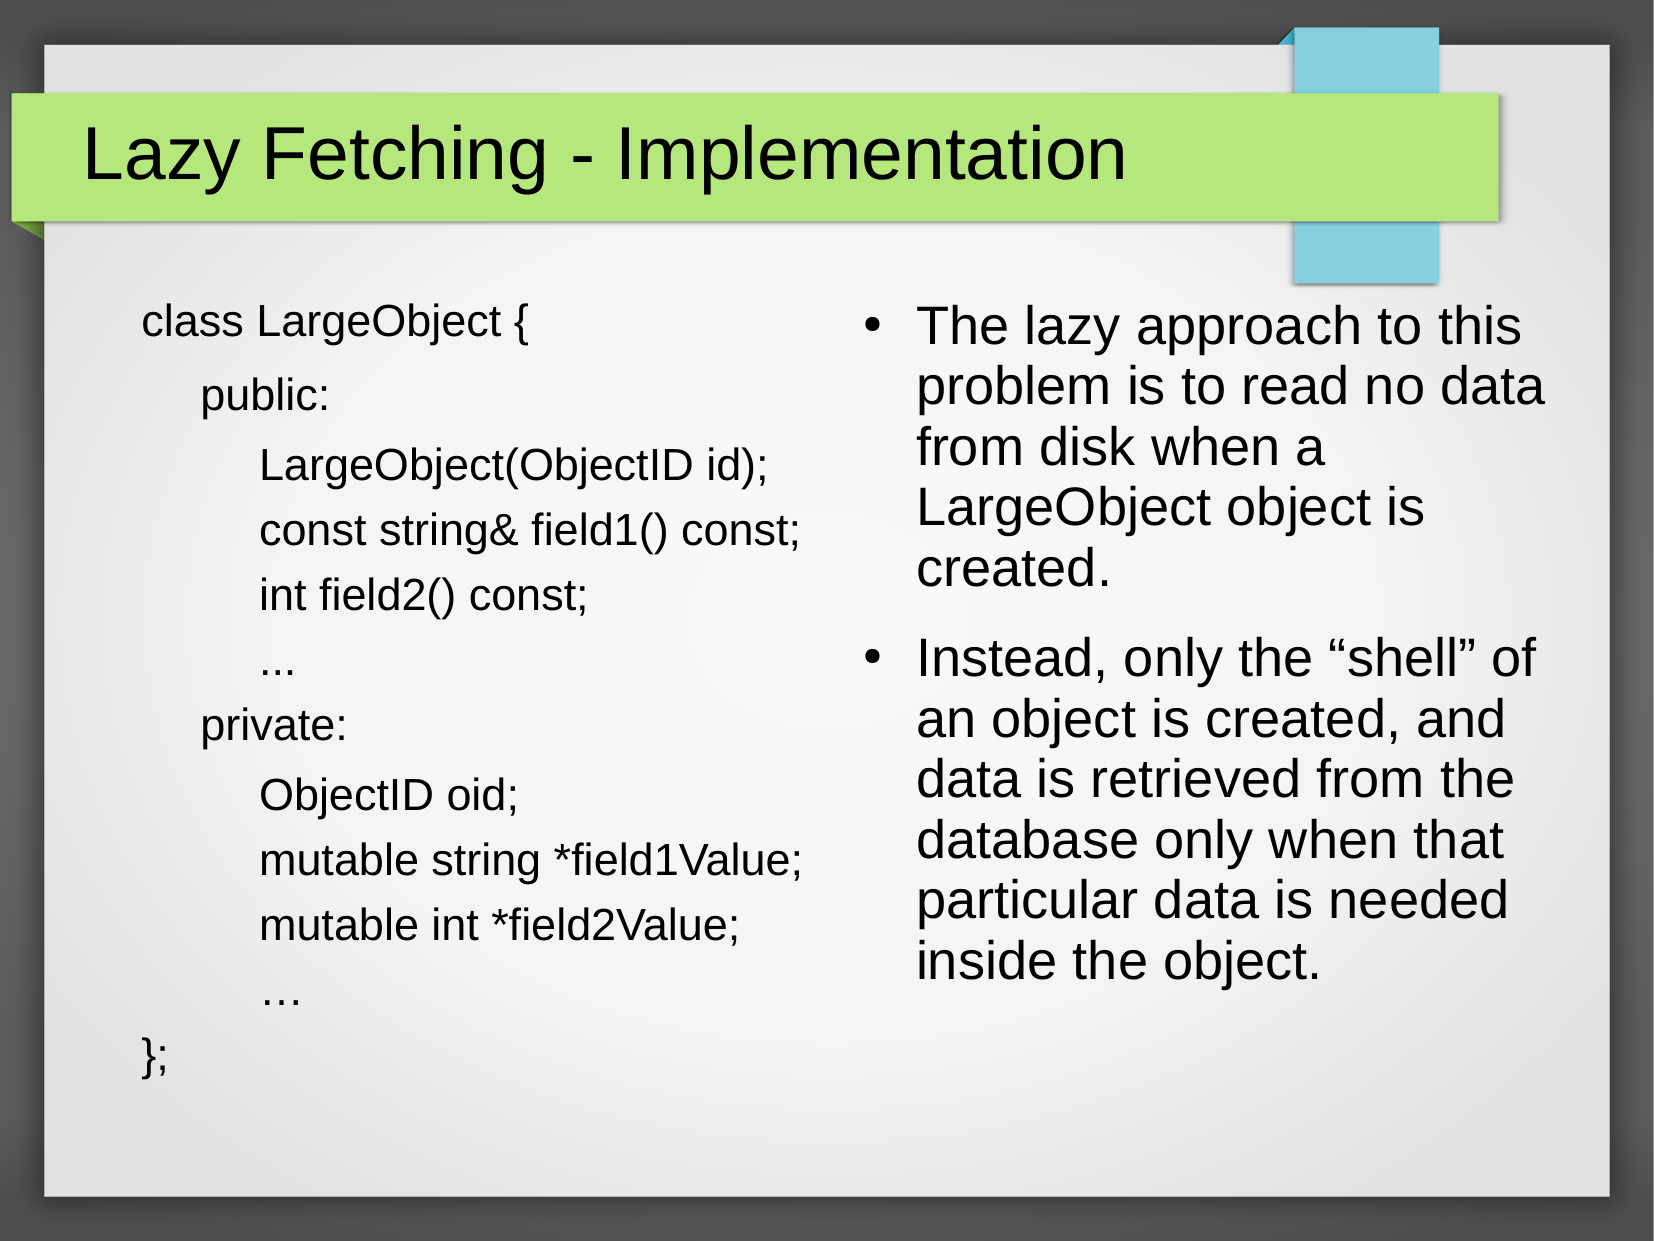

# Lazy Fetching - Implementation
class LargeObject {
public:
LargeObject(ObjectID id);
const string& field1() const;
int field2() const;
...
private:
ObjectID oid;
mutable string *field1Value;
mutable int *field2Value;
…
};
The lazy approach to this problem is to read no data from disk when a LargeObject object is created.
Instead, only the “shell” of an object is created, and data is retrieved from the database only when that particular data is needed inside the object.